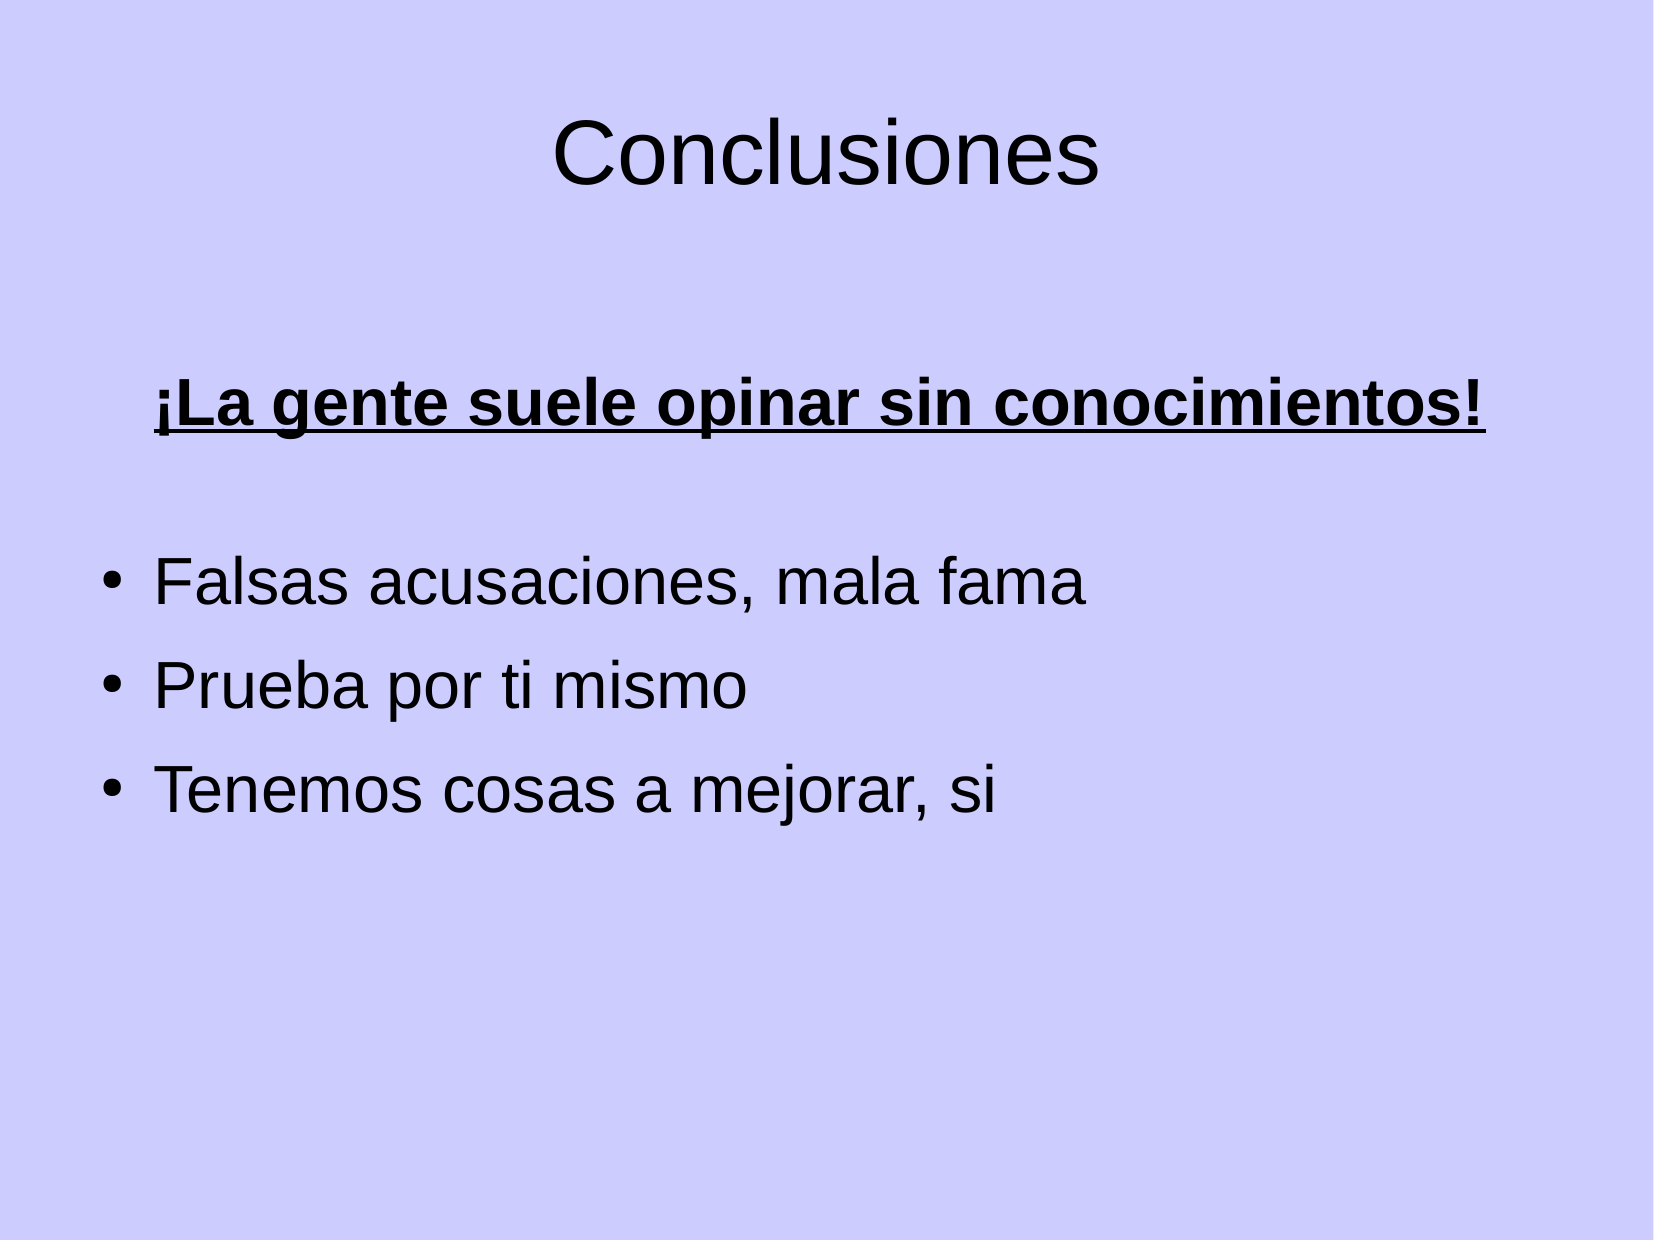

# Conclusiones
¡La gente suele opinar sin conocimientos!
Falsas acusaciones, mala fama
Prueba por ti mismo
Tenemos cosas a mejorar, si